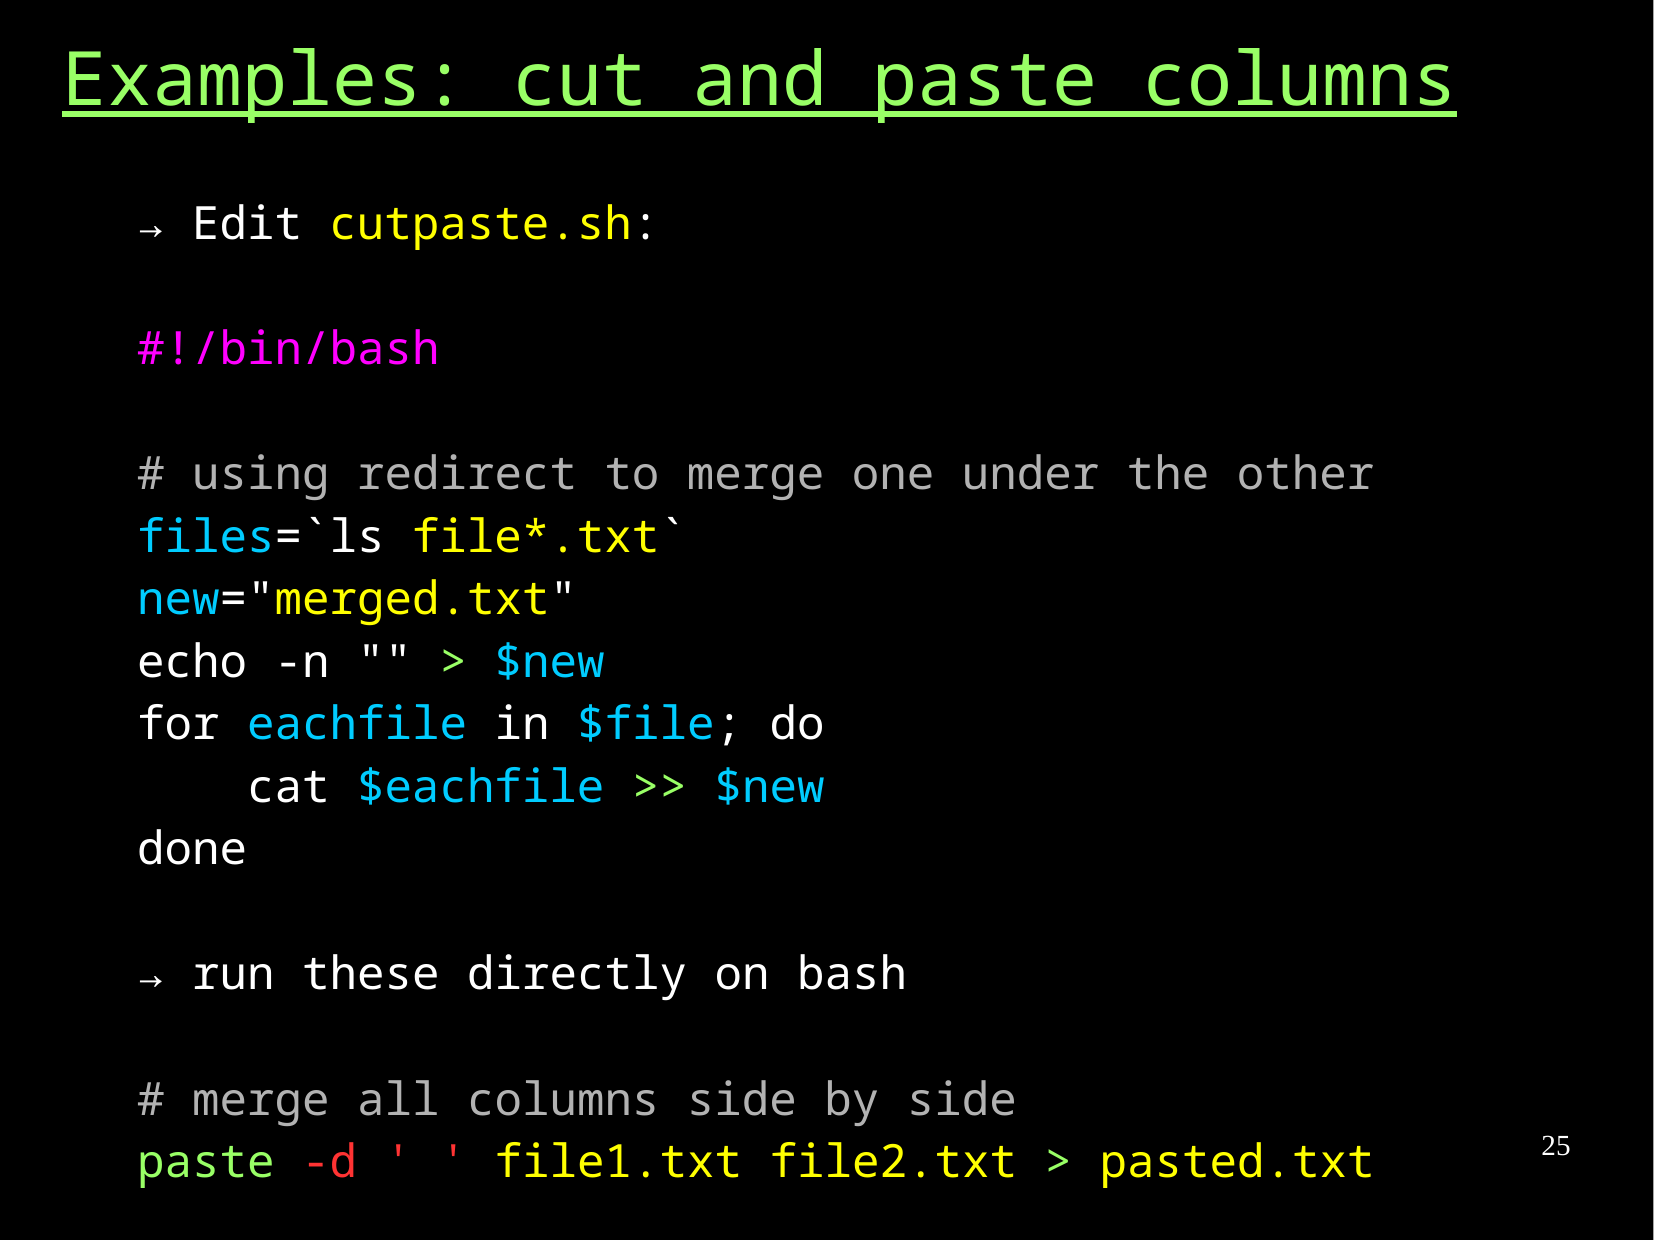

Examples: cut and paste columns
	→ Edit cutpaste.sh:
	#!/bin/bash
	# using redirect to merge one under the other
	files=`ls file*.txt`
	new="merged.txt"
	echo -n "" > $new
	for eachfile in $file; do
	 cat $eachfile >> $new
	done
	→ run these directly on bash
	# merge all columns side by side
	paste -d ' ' file1.txt file2.txt > pasted.txt
	# extracts some columns
	cut -d ' ' -f 1,3 pasted.txt > cut.txt
	# equivalently:
	paste -d ' ' file1.txt file2.txt | cut -d ' ' -f 1,3 > cut2.txt